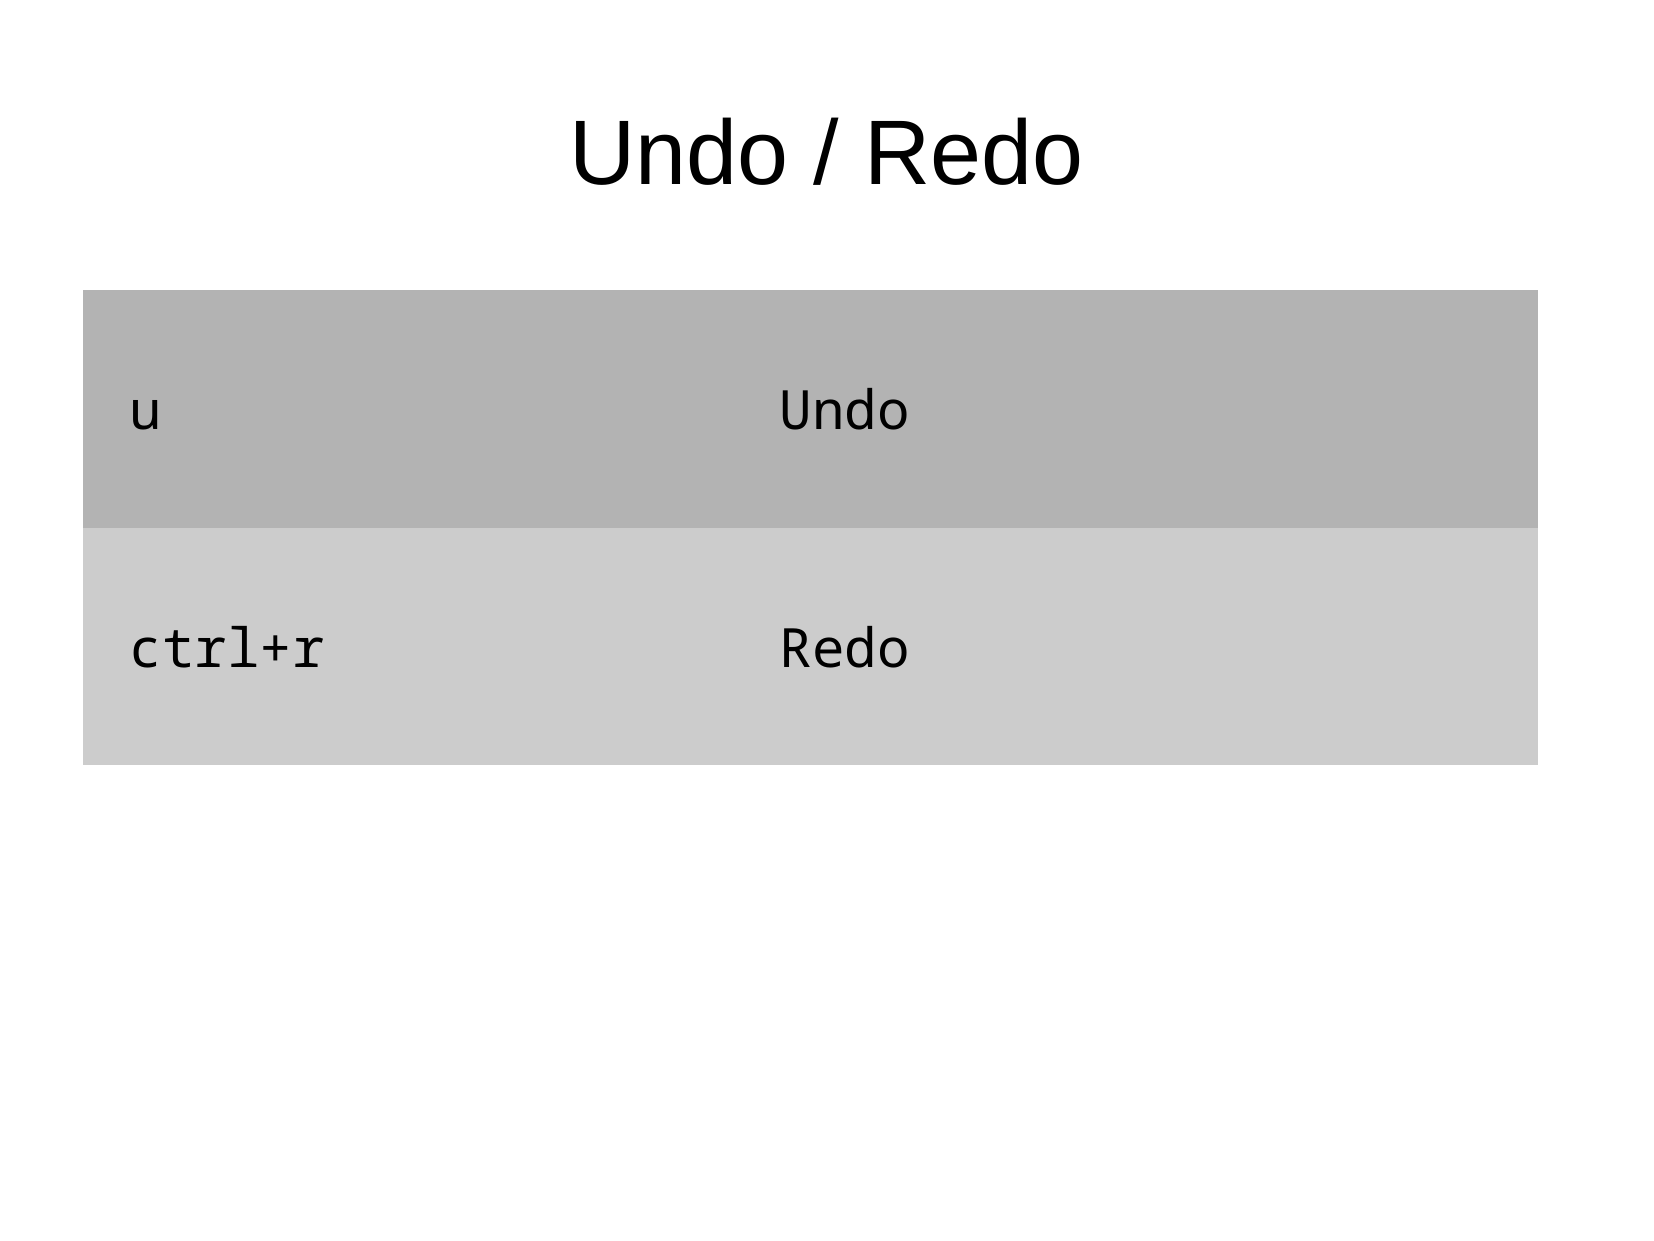

# Undo / Redo
| u Undo |
| --- |
| ctrl+r Redo |